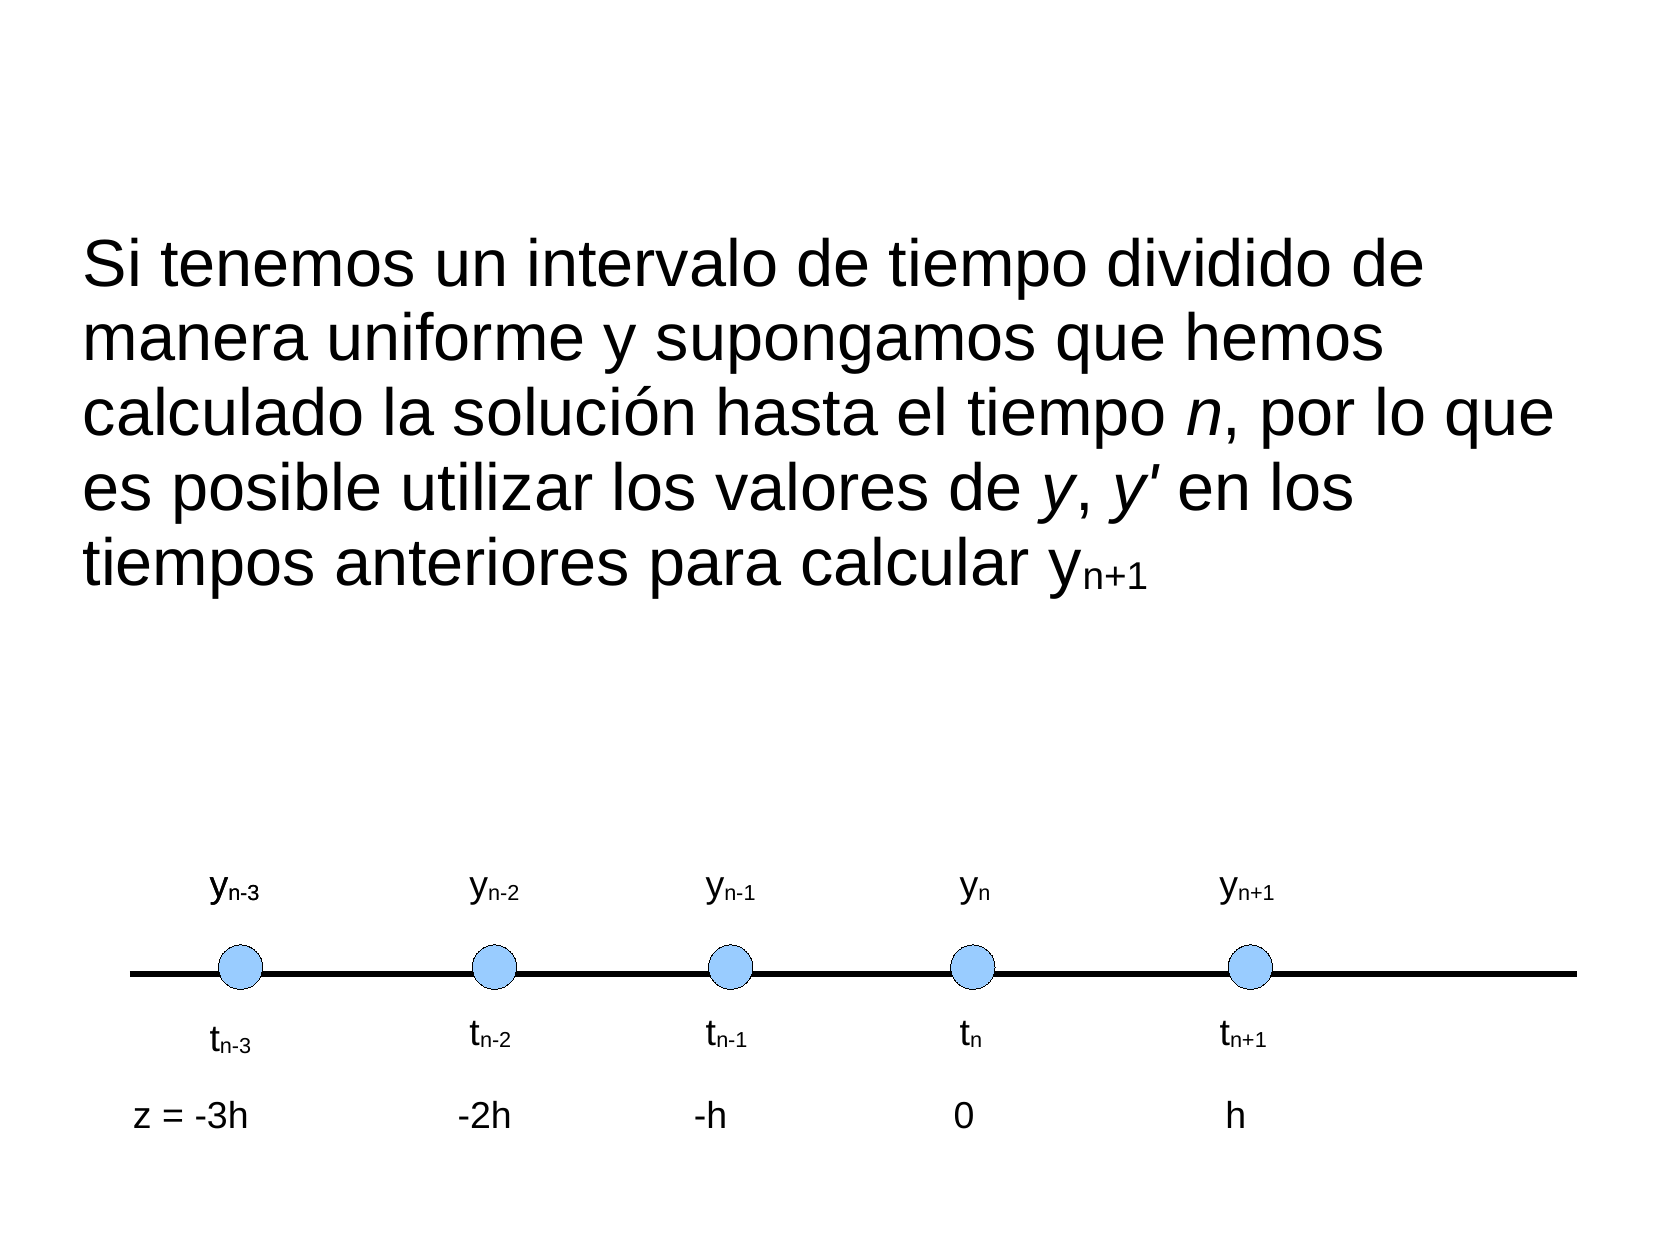

#
Si tenemos un intervalo de tiempo dividido de manera uniforme y supongamos que hemos calculado la solución hasta el tiempo n, por lo que es posible utilizar los valores de y, y' en los tiempos anteriores para calcular yn+1
yn-2
yn-3
yn-3
yn-1
yn
yn+1
tn-2
tn-1
tn
tn+1
tn-3
z = -3h
-2h
-h
0
h